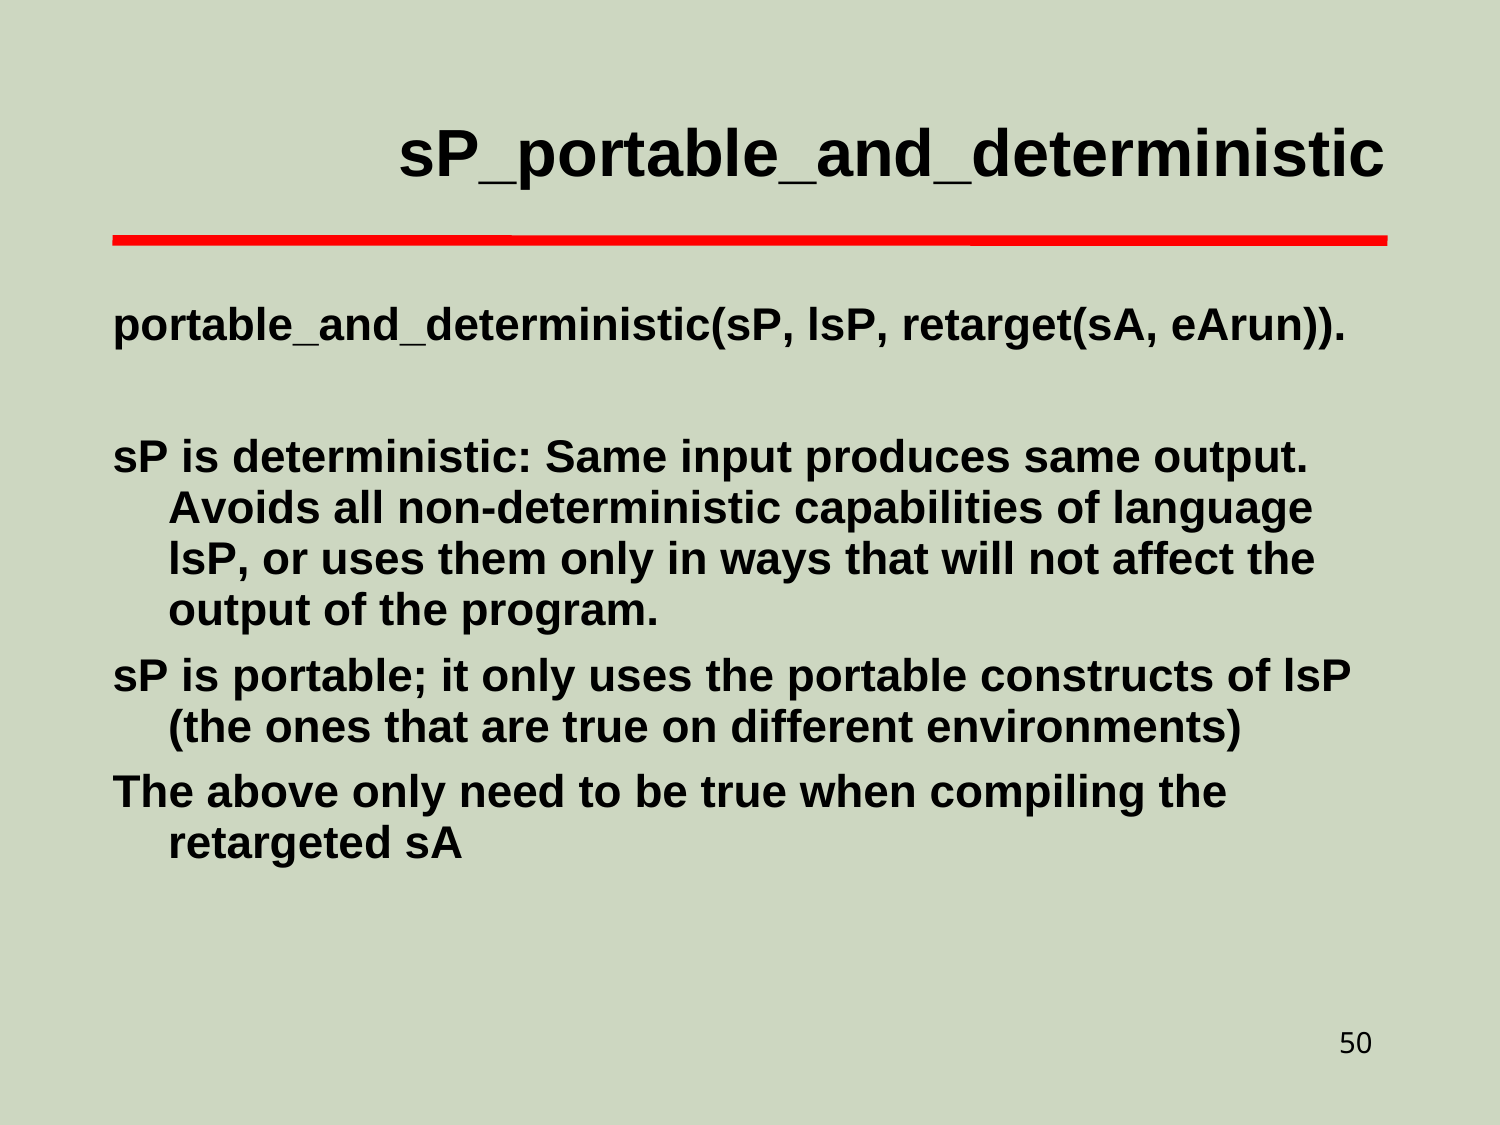

# sP_portable_and_deterministic
portable_and_deterministic(sP, lsP, retarget(sA, eArun)).
sP is deterministic: Same input produces same output. Avoids all non-deterministic capabilities of language lsP, or uses them only in ways that will not affect the output of the program.
sP is portable; it only uses the portable constructs of lsP (the ones that are true on different environments)
The above only need to be true when compiling the retargeted sA